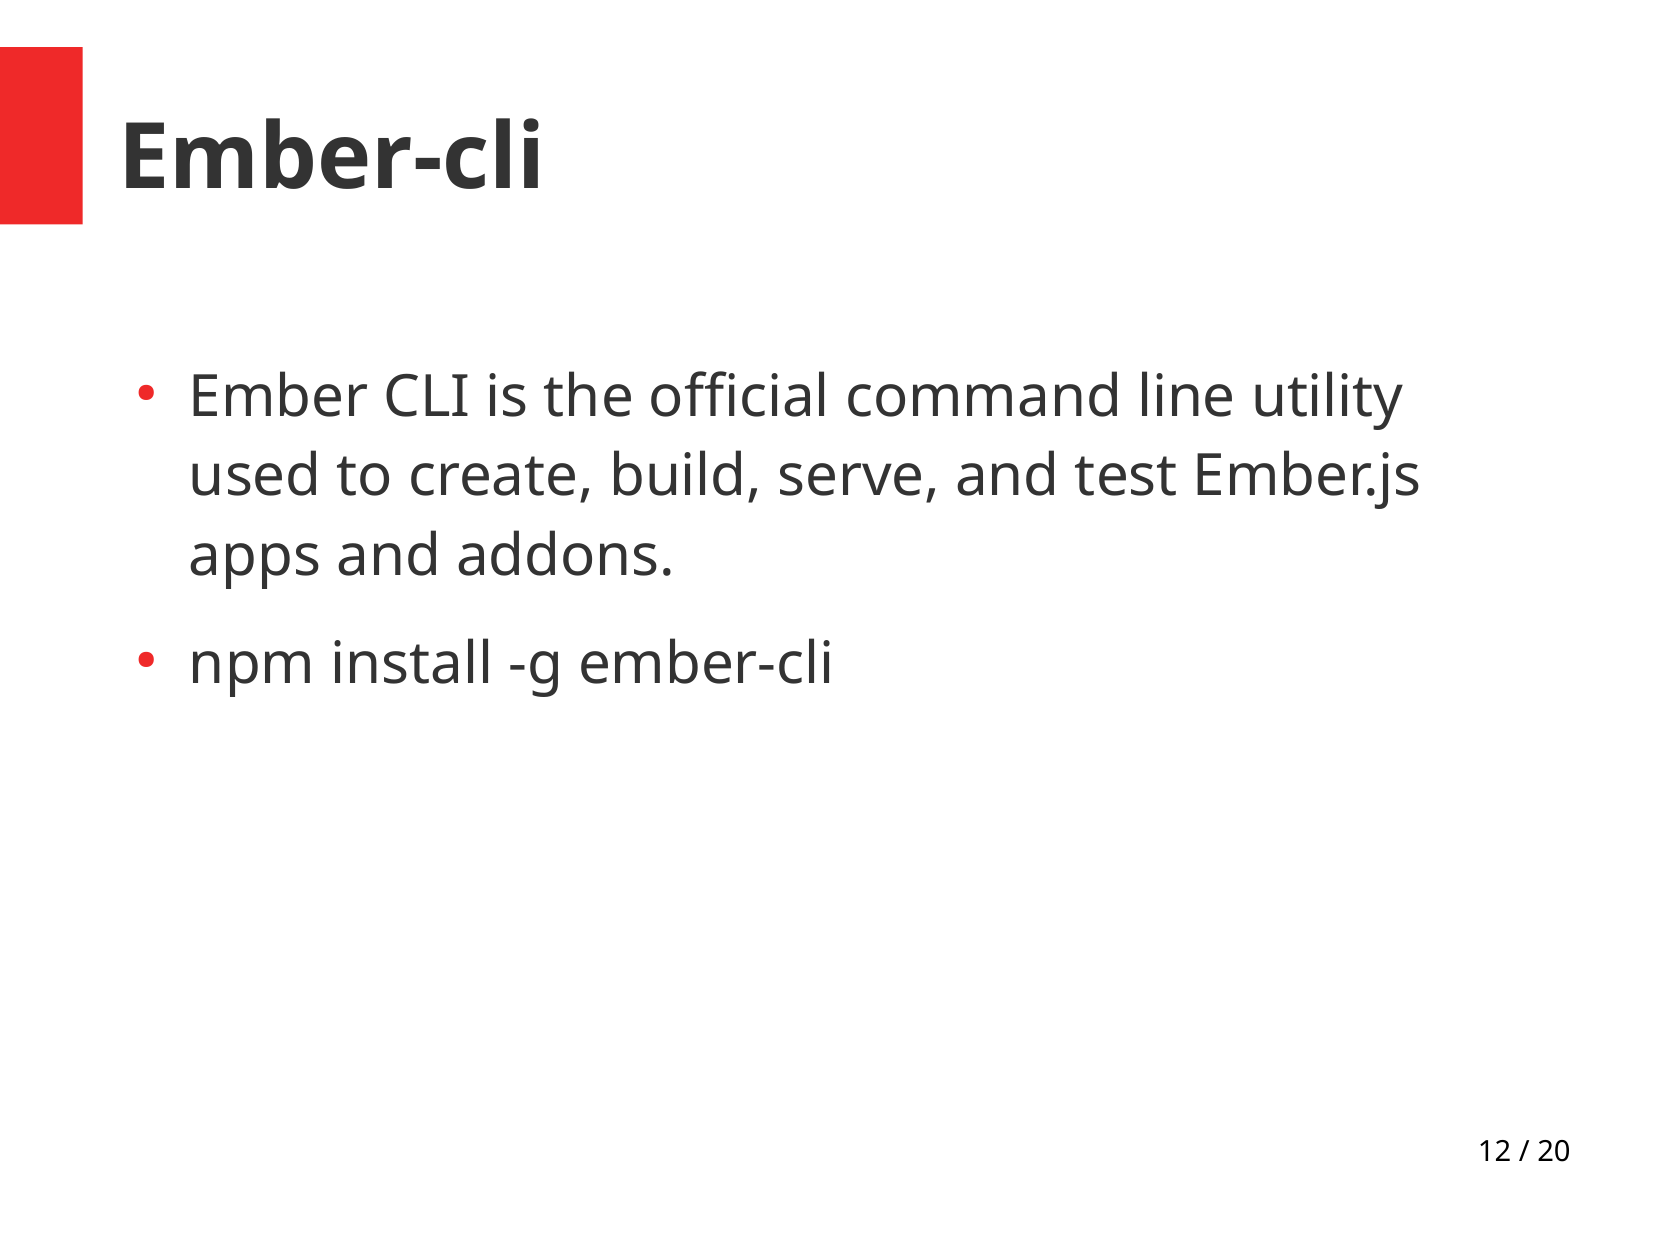

# Ember-cli
Ember CLI is the official command line utility used to create, build, serve, and test Ember.js apps and addons.
npm install -g ember-cli
12